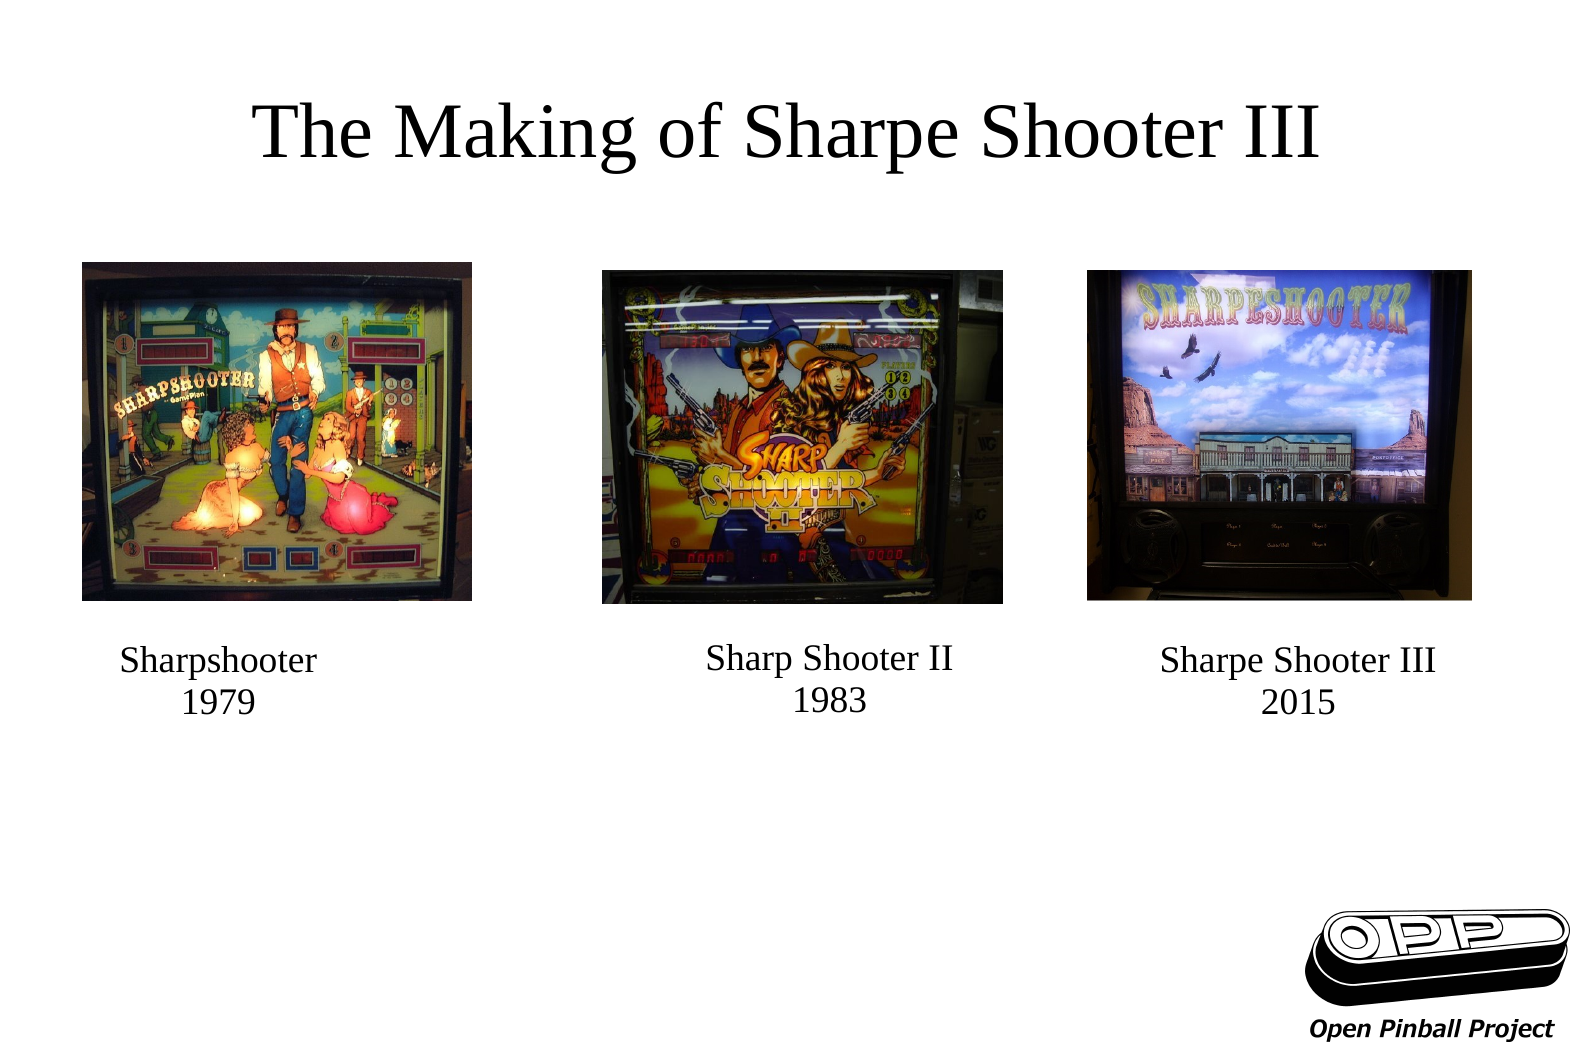

# The Making of Sharpe Shooter III
Sharp Shooter II
1983
Sharpshooter
1979
Sharpe Shooter III
2015